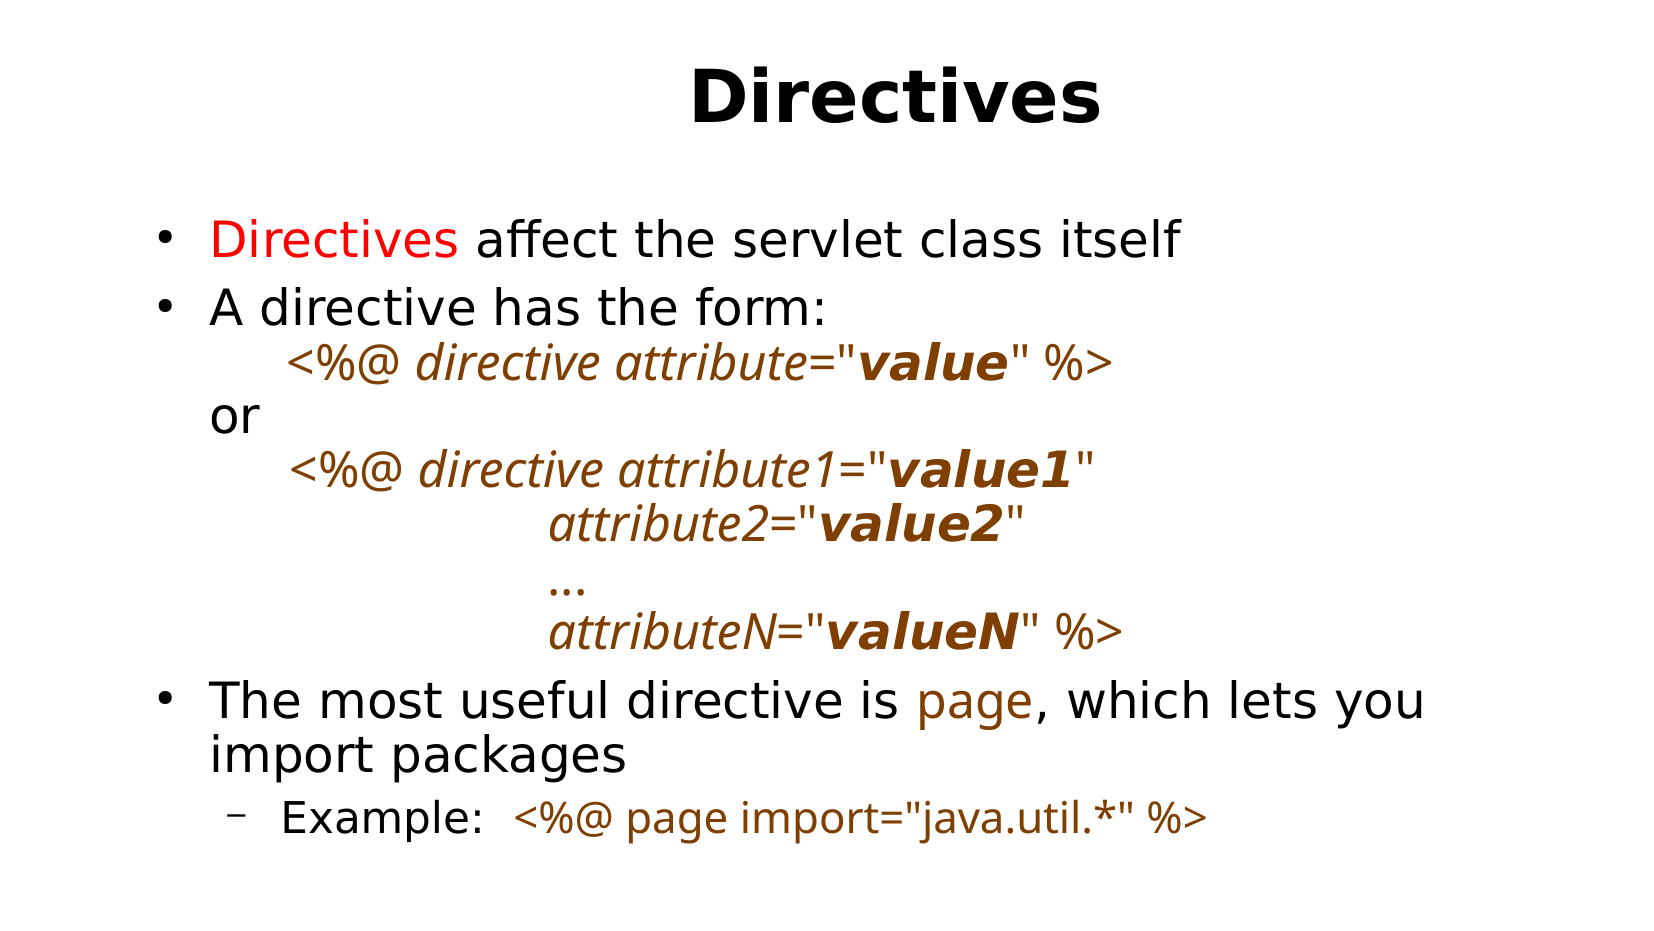

# Directives
Directives affect the servlet class itself
A directive has the form:
 <%@ directive attribute="value" %>
or
 <%@ directive attribute1="value1"
 attribute2="value2"
 ...
 attributeN="valueN" %>
The most useful directive is page, which lets you import packages
Example: <%@ page import="java.util.*" %>